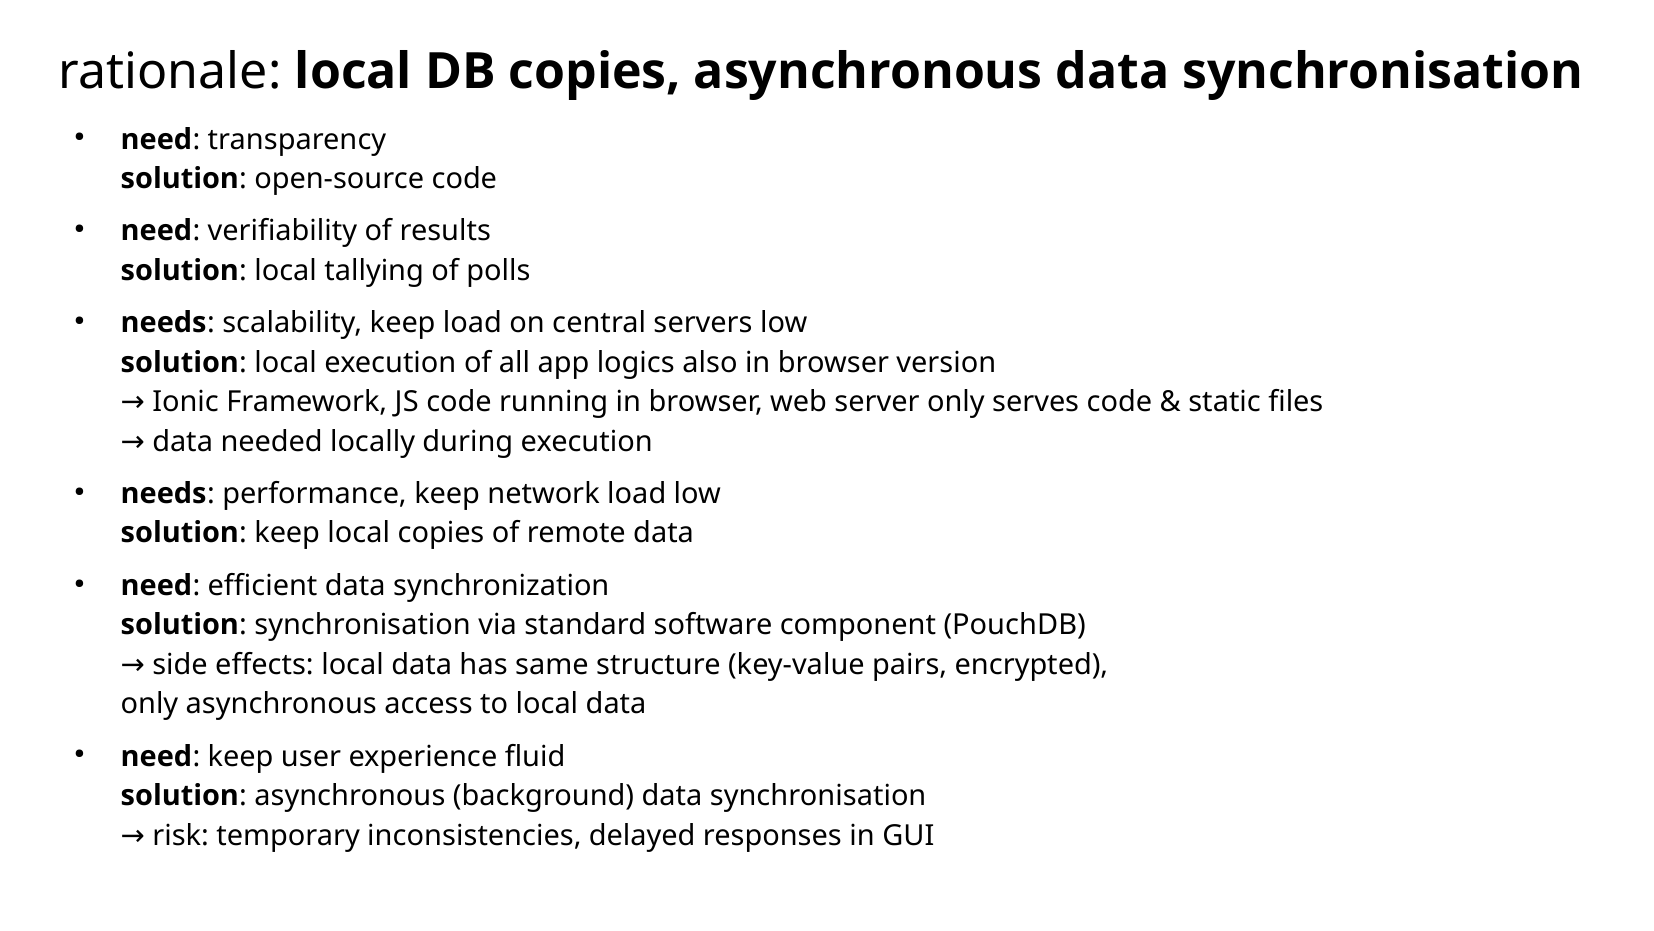

# rationale: local DB copies, asynchronous data synchronisation
need: transparency
solution: open-source code
need: verifiability of results
solution: local tallying of polls
needs: scalability, keep load on central servers low
solution: local execution of all app logics also in browser version
→ Ionic Framework, JS code running in browser, web server only serves code & static files
→ data needed locally during execution
needs: performance, keep network load low
solution: keep local copies of remote data
need: efficient data synchronization
solution: synchronisation via standard software component (PouchDB)
→ side effects: local data has same structure (key-value pairs, encrypted),
only asynchronous access to local data
need: keep user experience fluid
solution: asynchronous (background) data synchronisation
→ risk: temporary inconsistencies, delayed responses in GUI